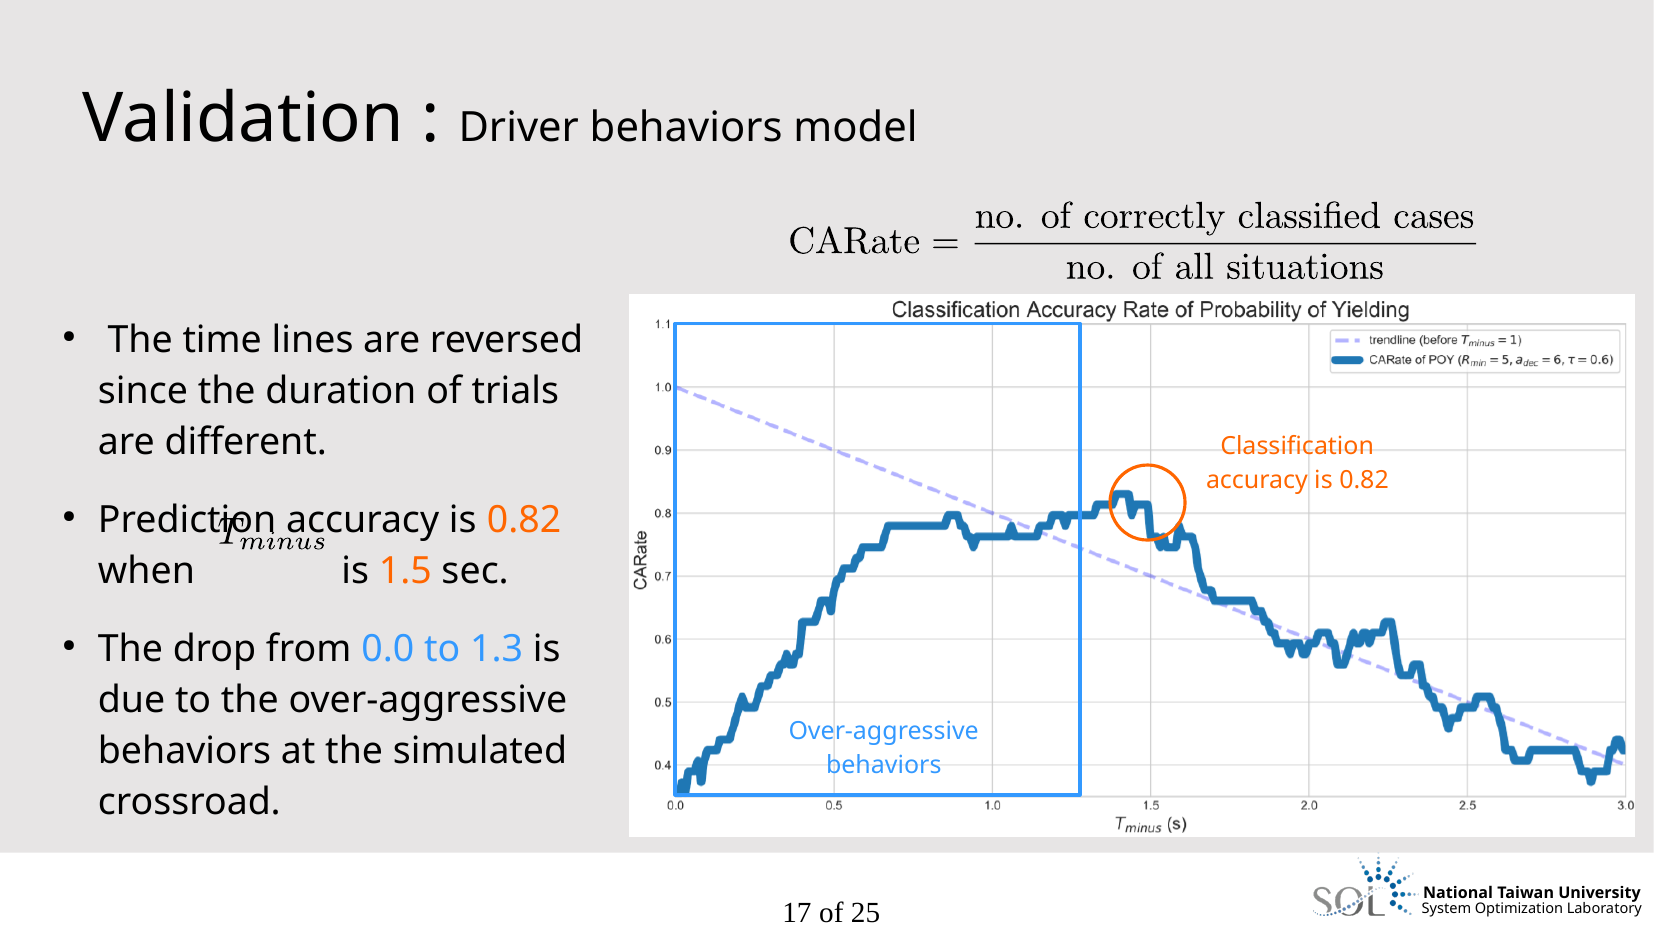

# Validation : Driver behaviors model
 The time lines are reversed since the duration of trials are different.
Prediction accuracy is 0.82 when is 1.5 sec.
The drop from 0.0 to 1.3 is due to the over-aggressive behaviors at the simulated crossroad.
Classification accuracy is 0.82
Over-aggressive behaviors
17